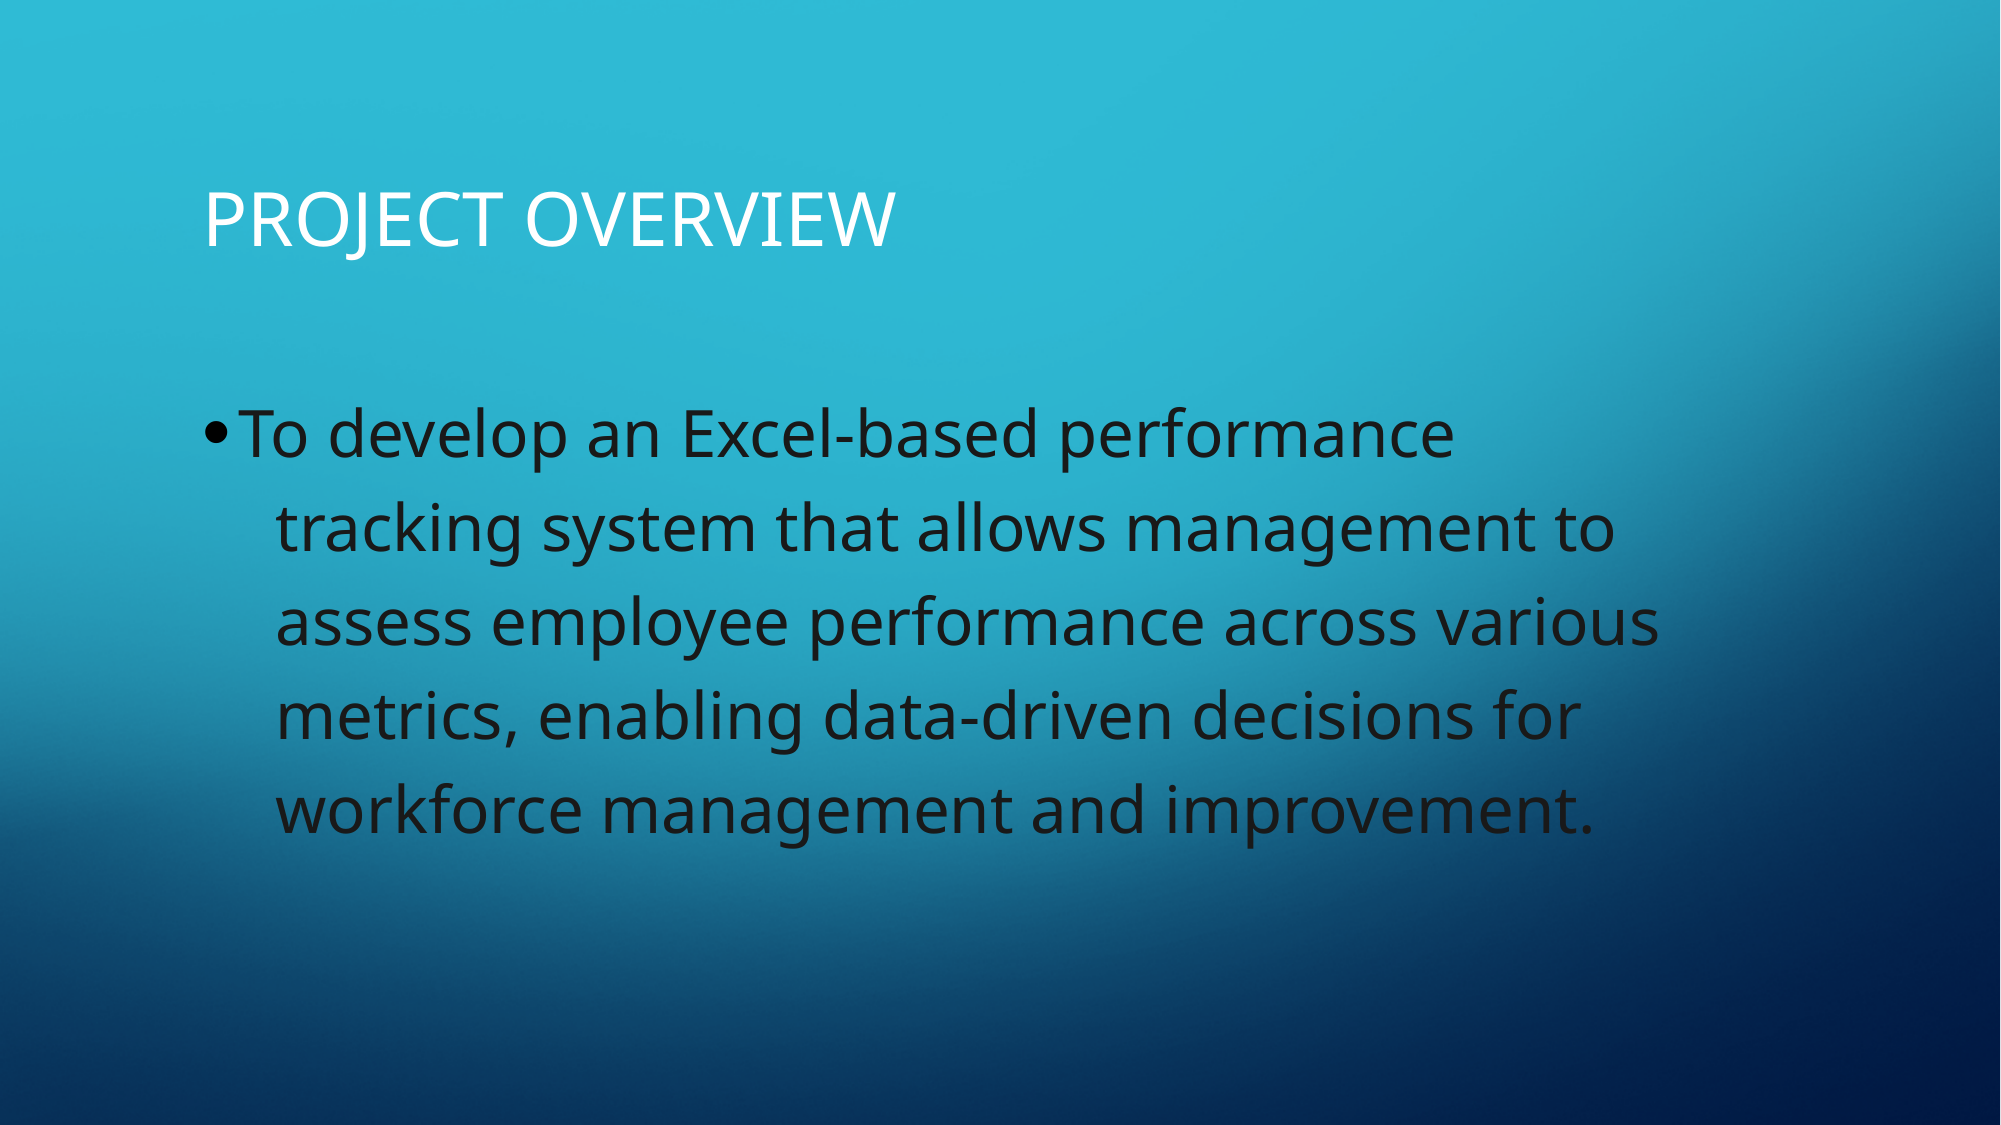

# PROJECT OVERVIEW
To develop an Excel-based performance tracking system that allows management to assess employee performance across various metrics, enabling data-driven decisions for workforce management and improvement.